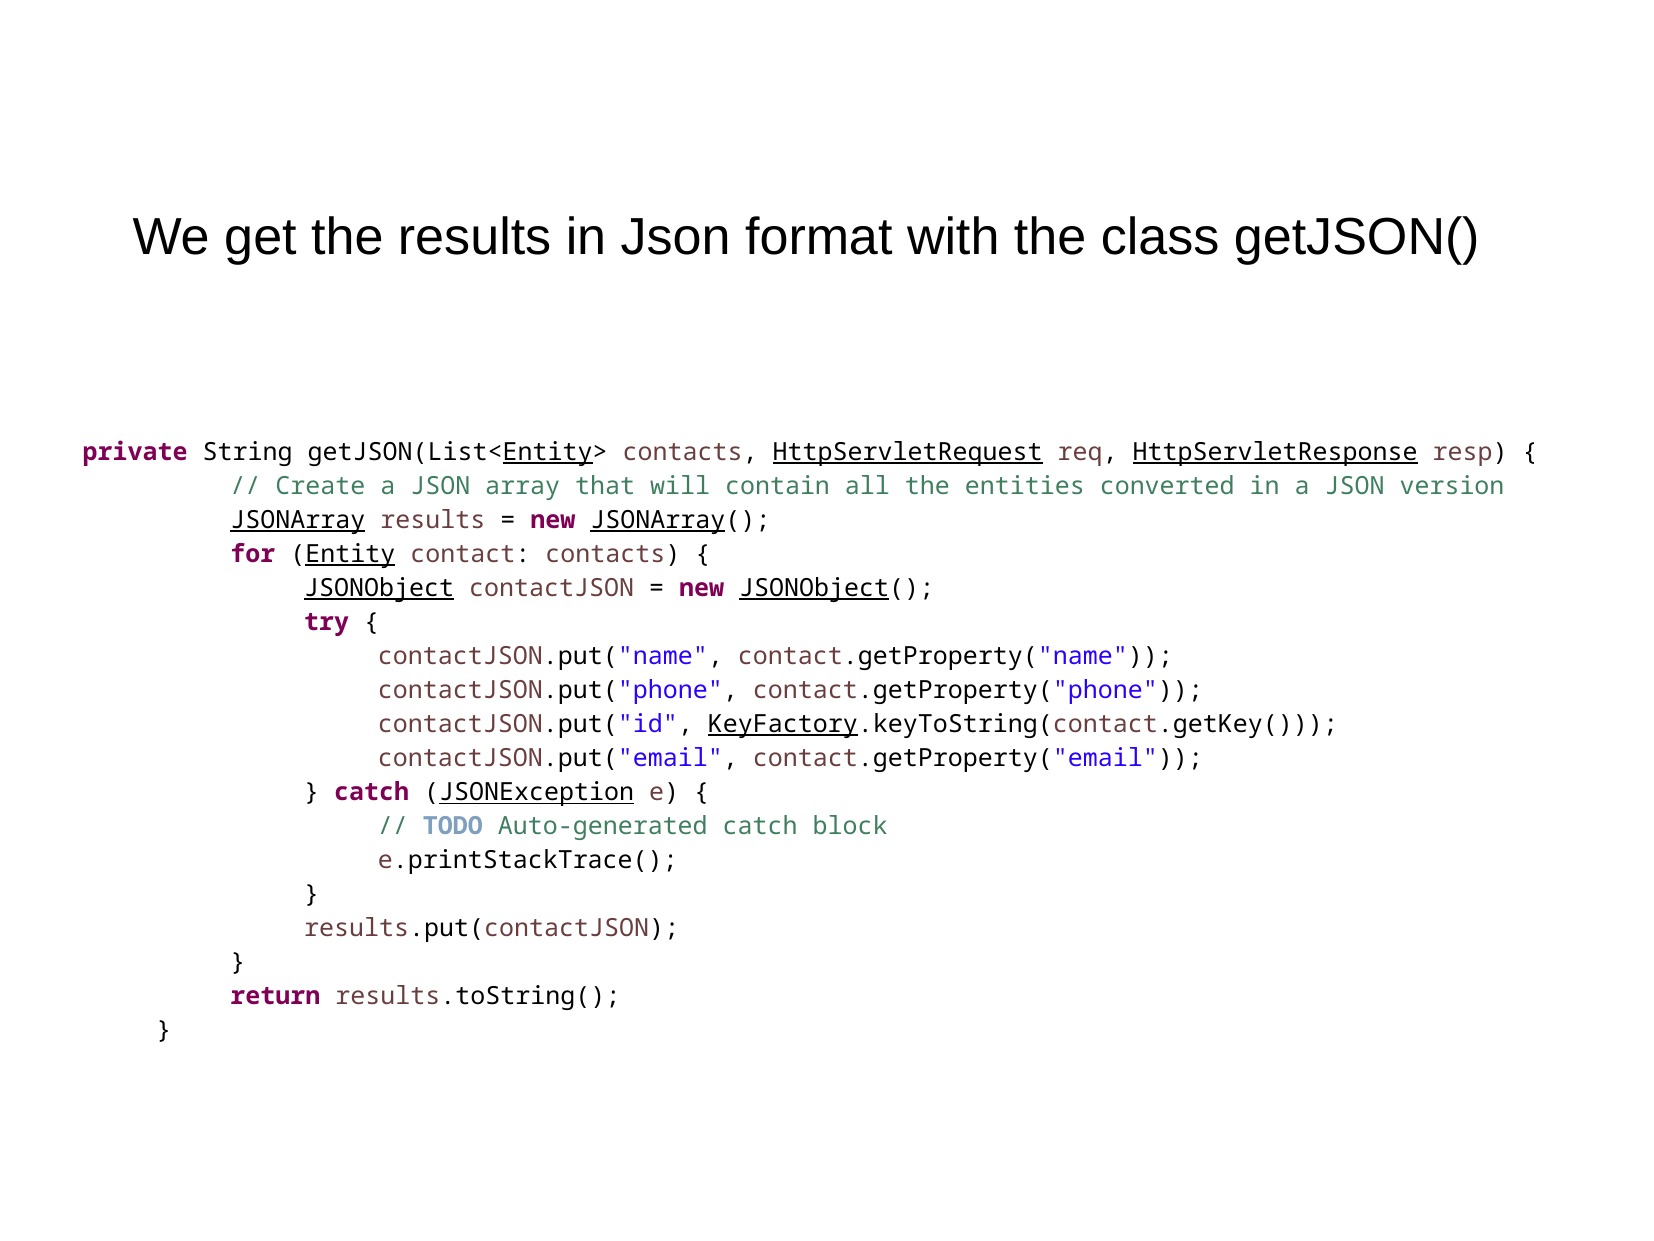

We get the results in Json format with the class getJSON()
# private String getJSON(List<Entity> contacts, HttpServletRequest req, HttpServletResponse resp) {
		// Create a JSON array that will contain all the entities converted in a JSON version
		JSONArray results = new JSONArray();
		for (Entity contact: contacts) {
			JSONObject contactJSON = new JSONObject();
			try {
				contactJSON.put("name", contact.getProperty("name"));
				contactJSON.put("phone", contact.getProperty("phone"));
				contactJSON.put("id", KeyFactory.keyToString(contact.getKey()));
				contactJSON.put("email", contact.getProperty("email"));
			} catch (JSONException e) {
				// TODO Auto-generated catch block
				e.printStackTrace();
			}
			results.put(contactJSON);
		}
		return results.toString();
	}